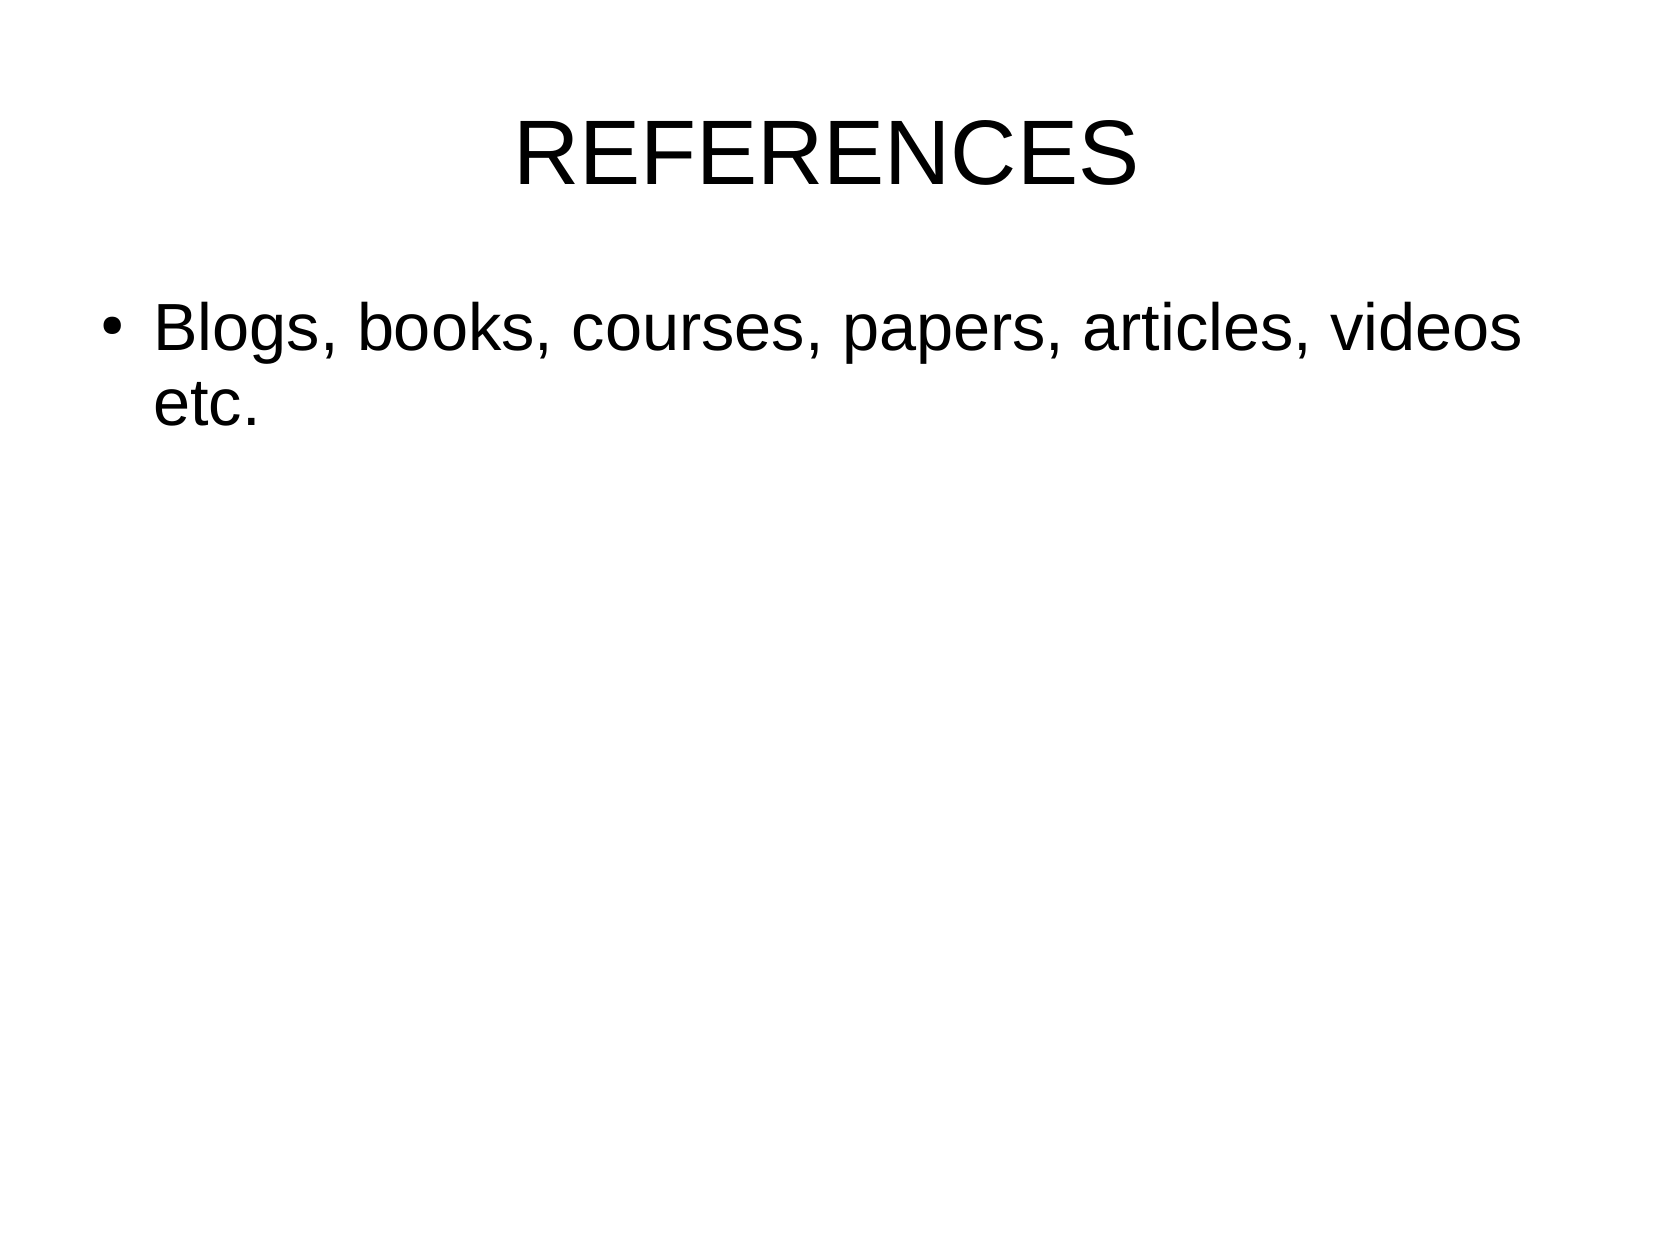

# REFERENCES
Blogs, books, courses, papers, articles, videos etc.